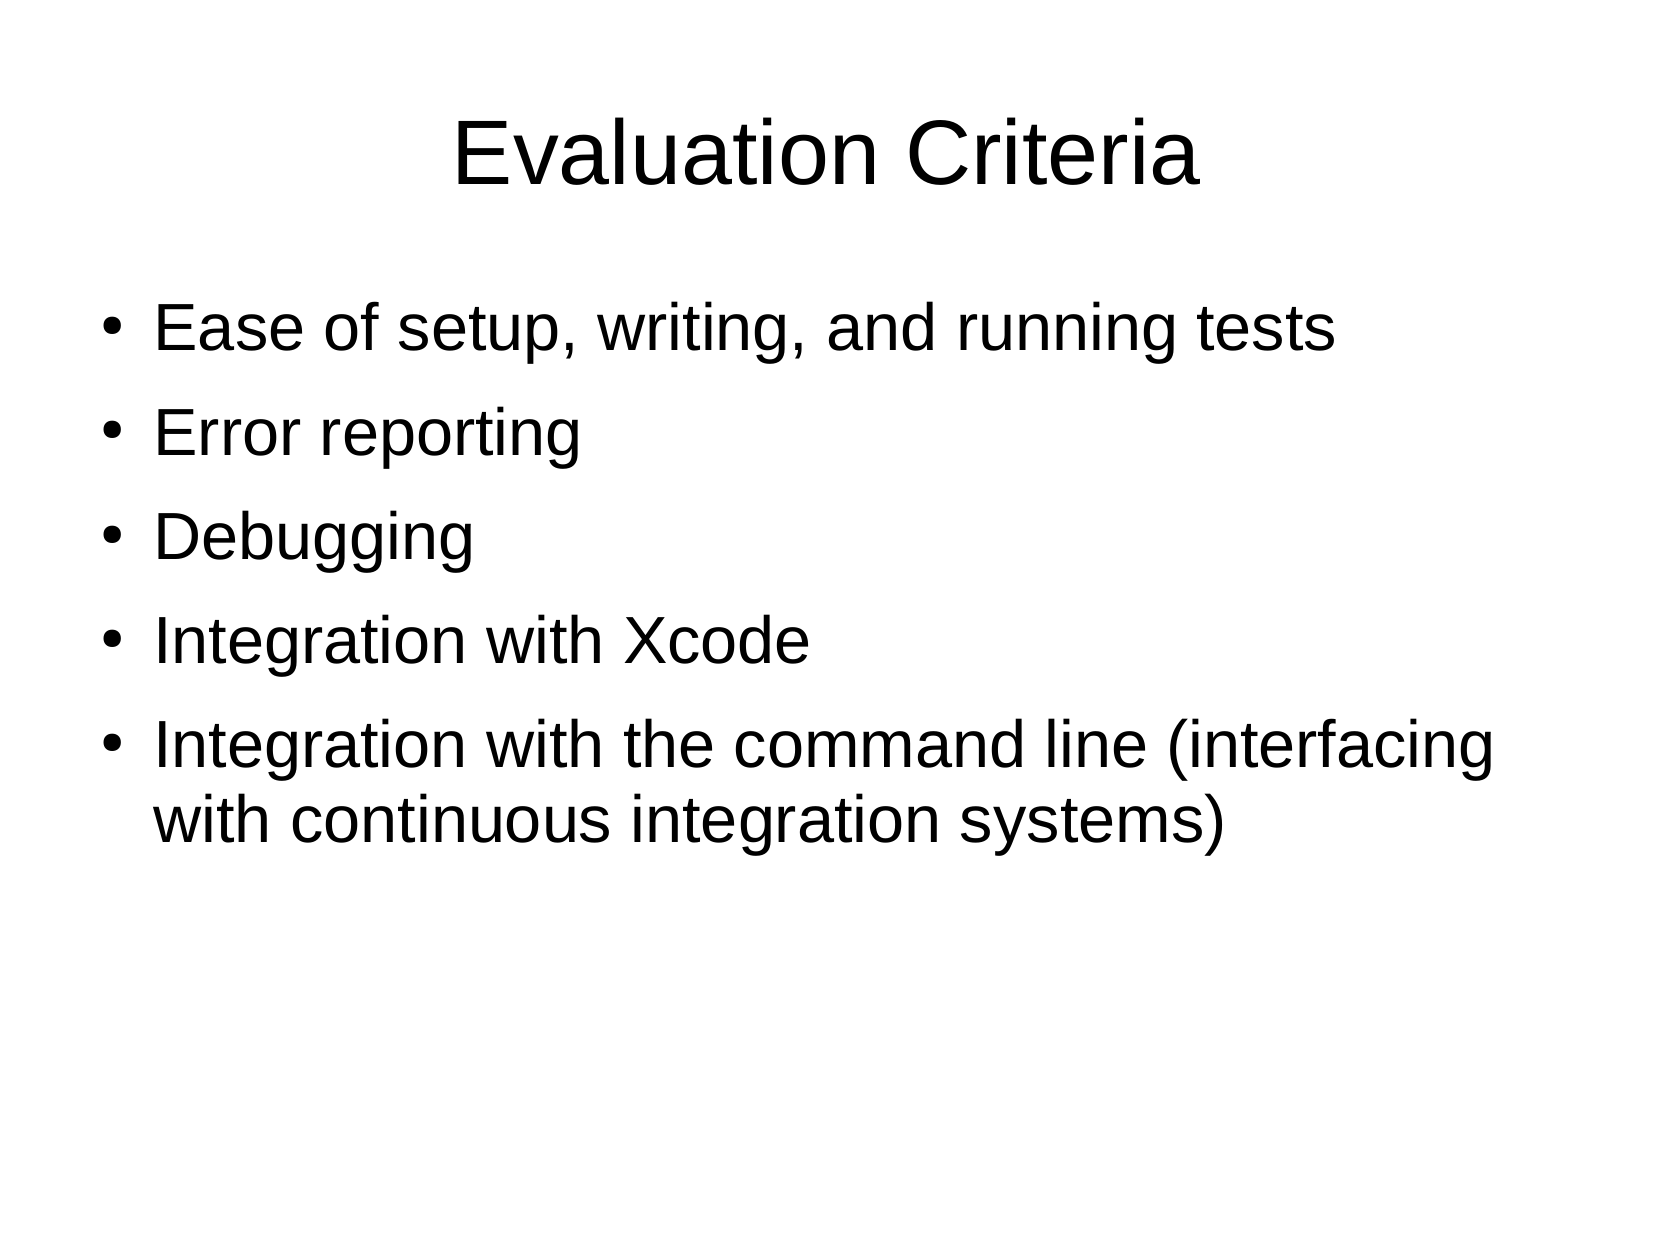

# Evaluation Criteria
Ease of setup, writing, and running tests
Error reporting
Debugging
Integration with Xcode
Integration with the command line (interfacing with continuous integration systems)